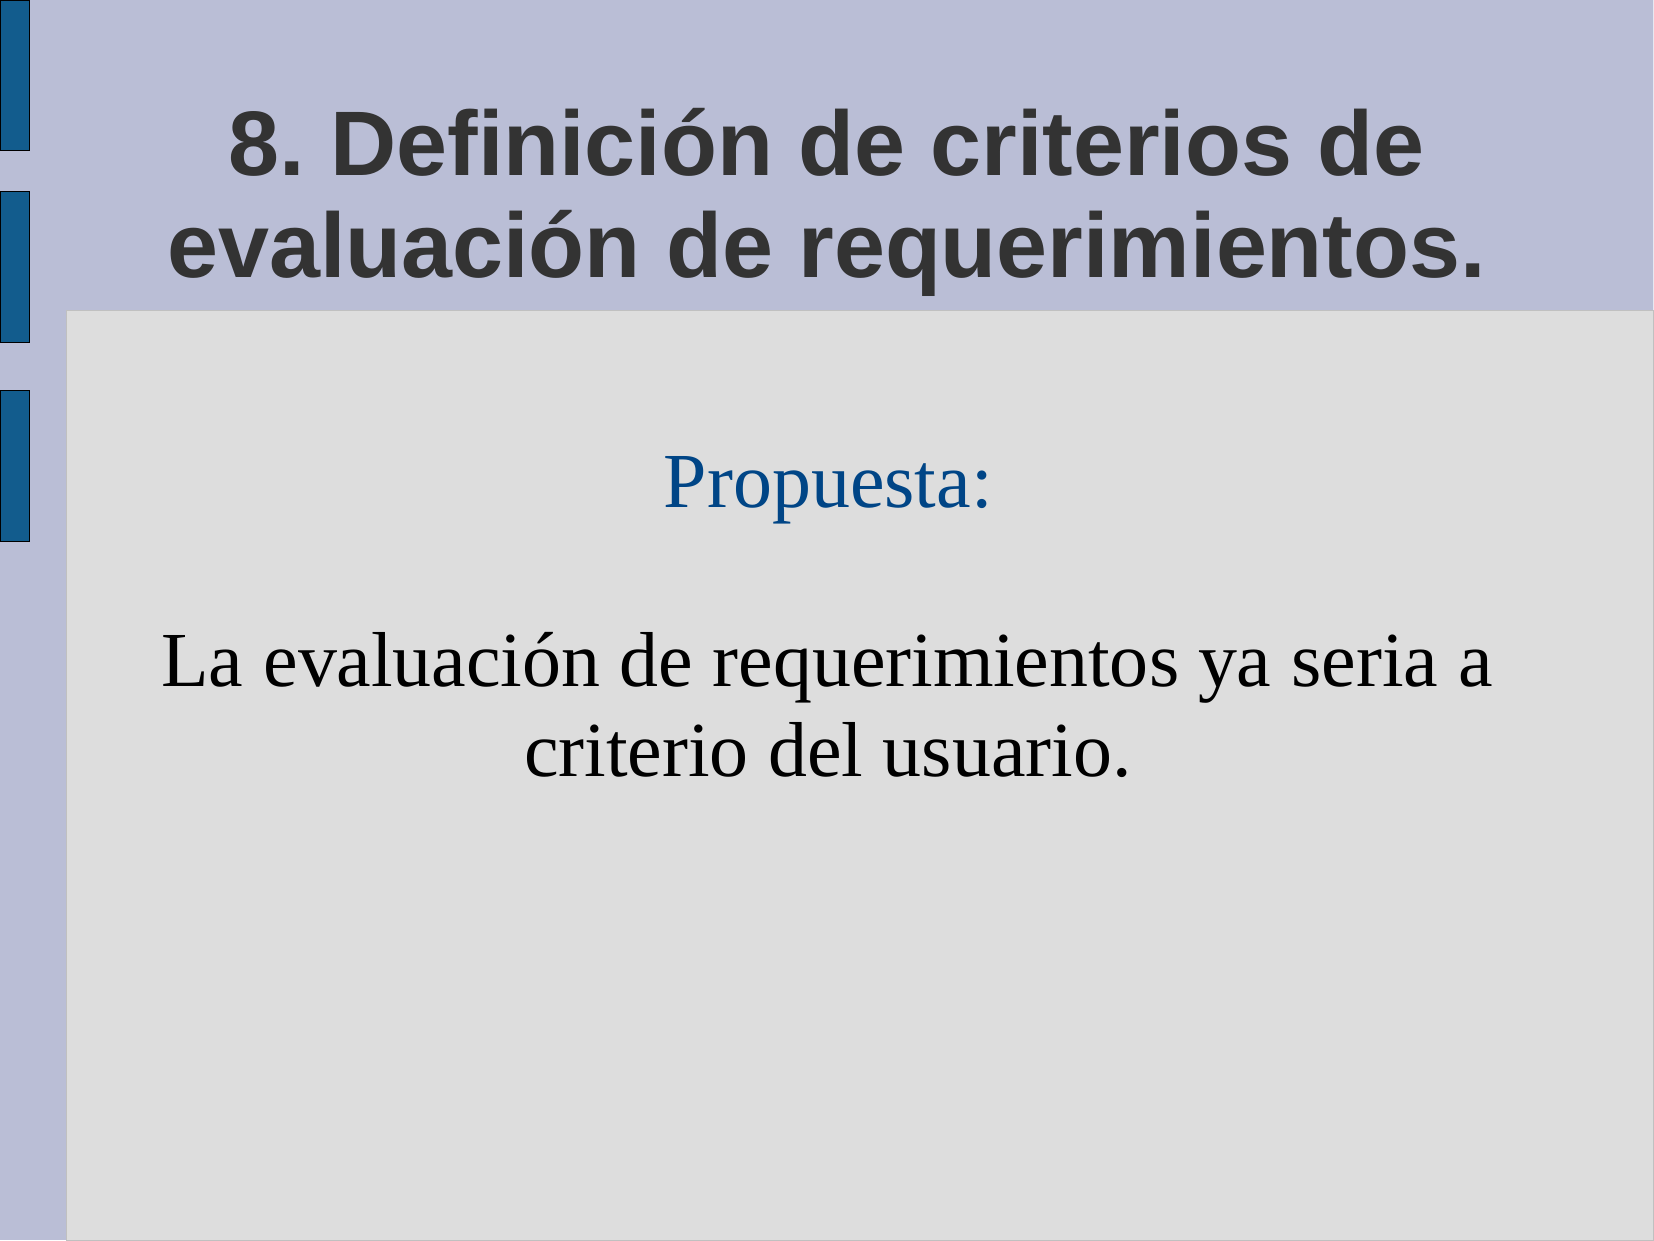

# 8. Definición de criterios de evaluación de requerimientos.